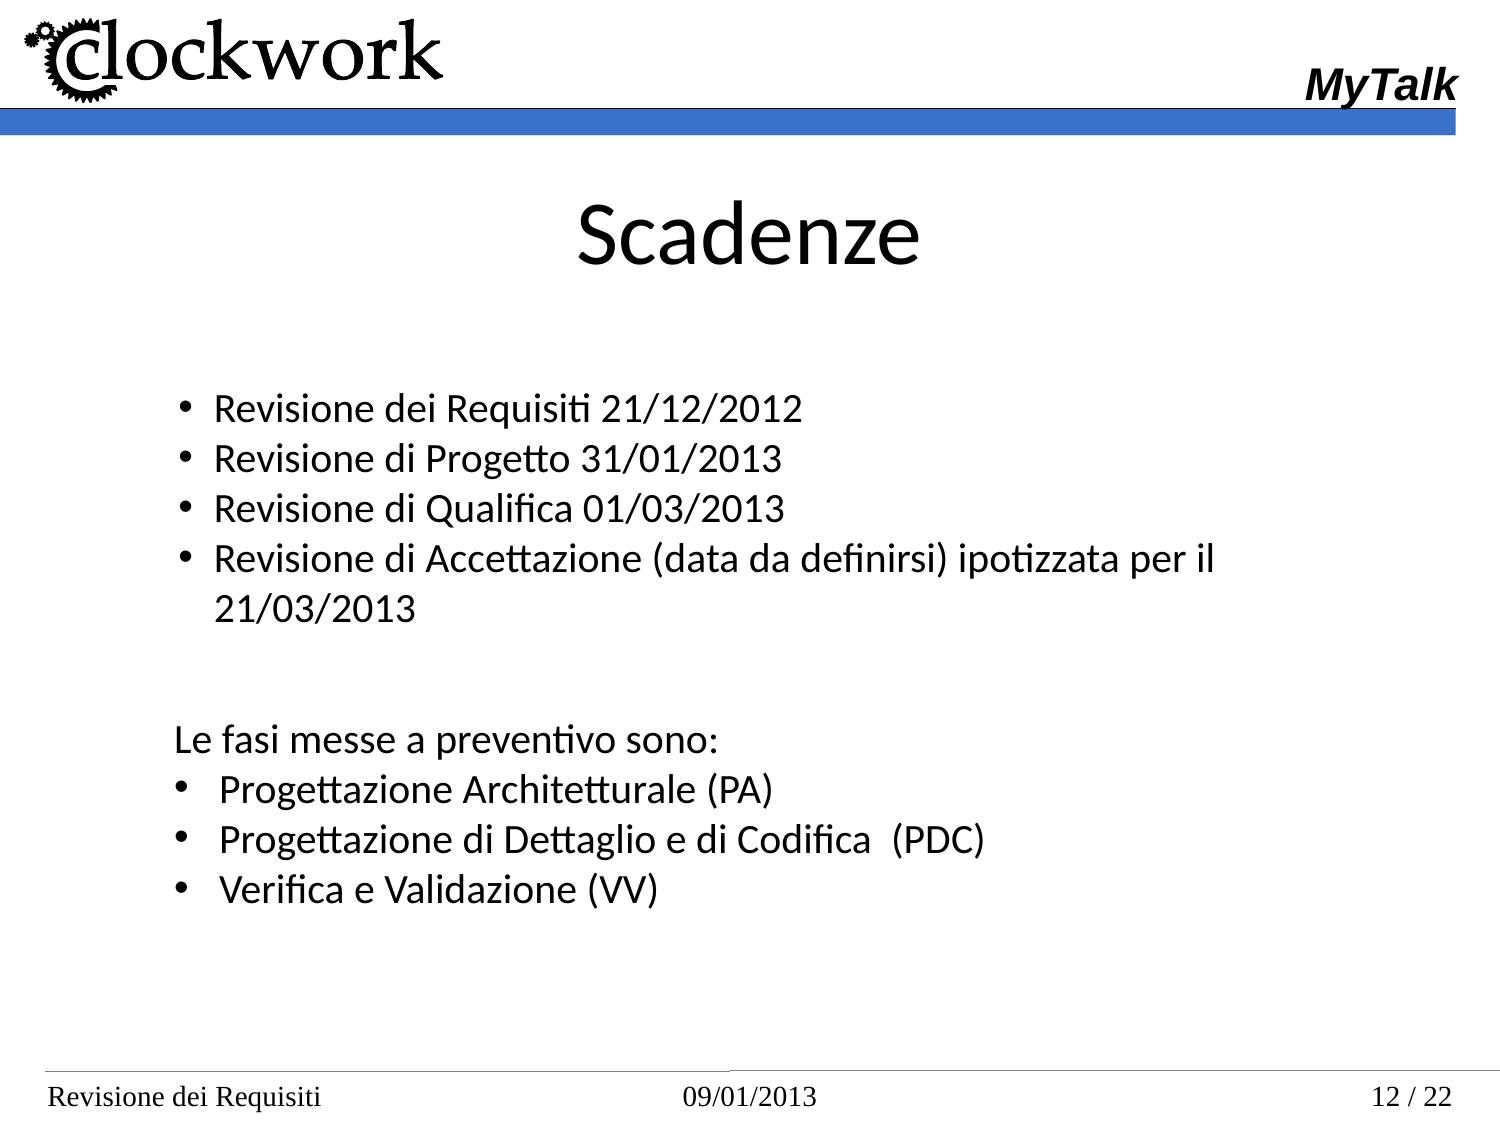

# Scadenze
Revisione dei Requisiti 21/12/2012
Revisione di Progetto 31/01/2013
Revisione di Qualifica 01/03/2013
Revisione di Accettazione (data da definirsi) ipotizzata per il 21/03/2013
Le fasi messe a preventivo sono:
 Progettazione Architetturale (PA)
 Progettazione di Dettaglio e di Codifica (PDC)
 Verifica e Validazione (VV)
Revisione dei Requisiti
09/01/2013
12